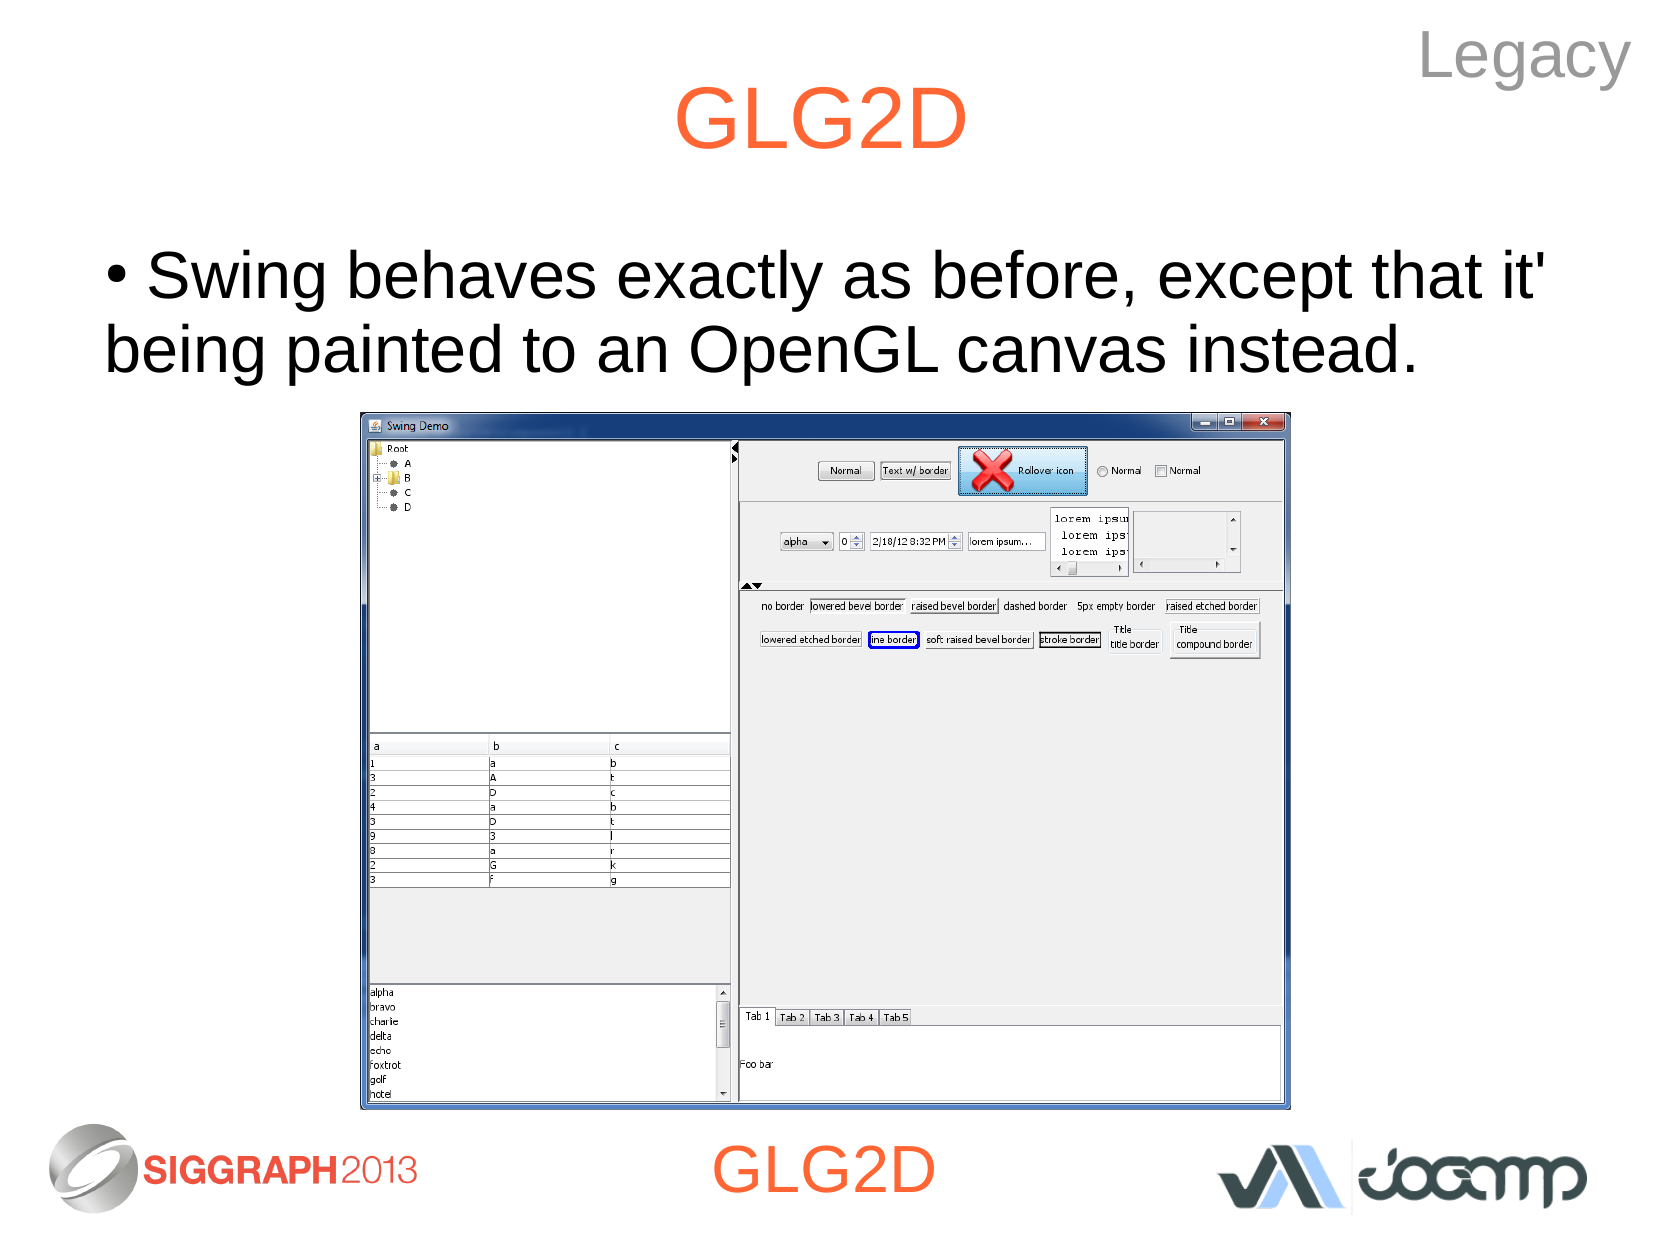

Legacy
# GLG2D
 Swing behaves exactly as before, except that it' being painted to an OpenGL canvas instead.
GLG2D